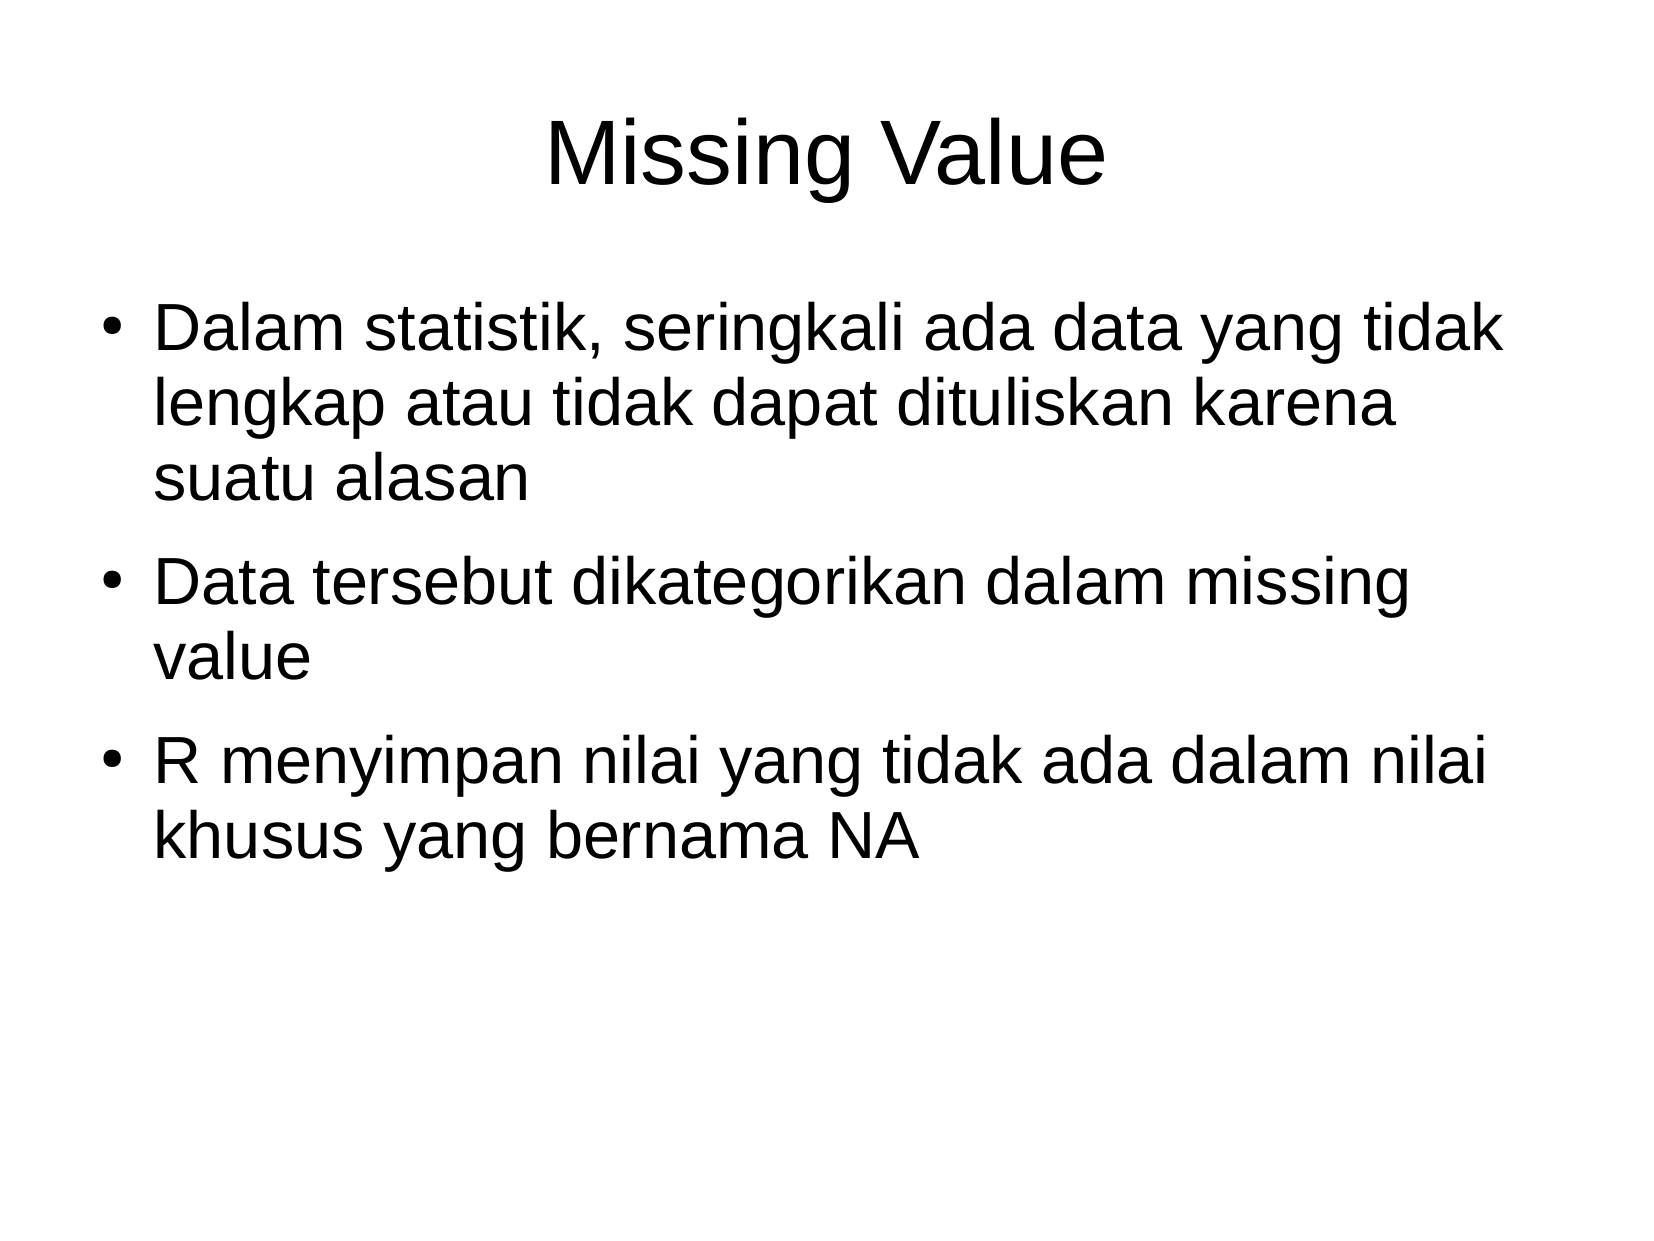

# Missing Value
Dalam statistik, seringkali ada data yang tidak lengkap atau tidak dapat dituliskan karena suatu alasan
Data tersebut dikategorikan dalam missing value
R menyimpan nilai yang tidak ada dalam nilai khusus yang bernama NA